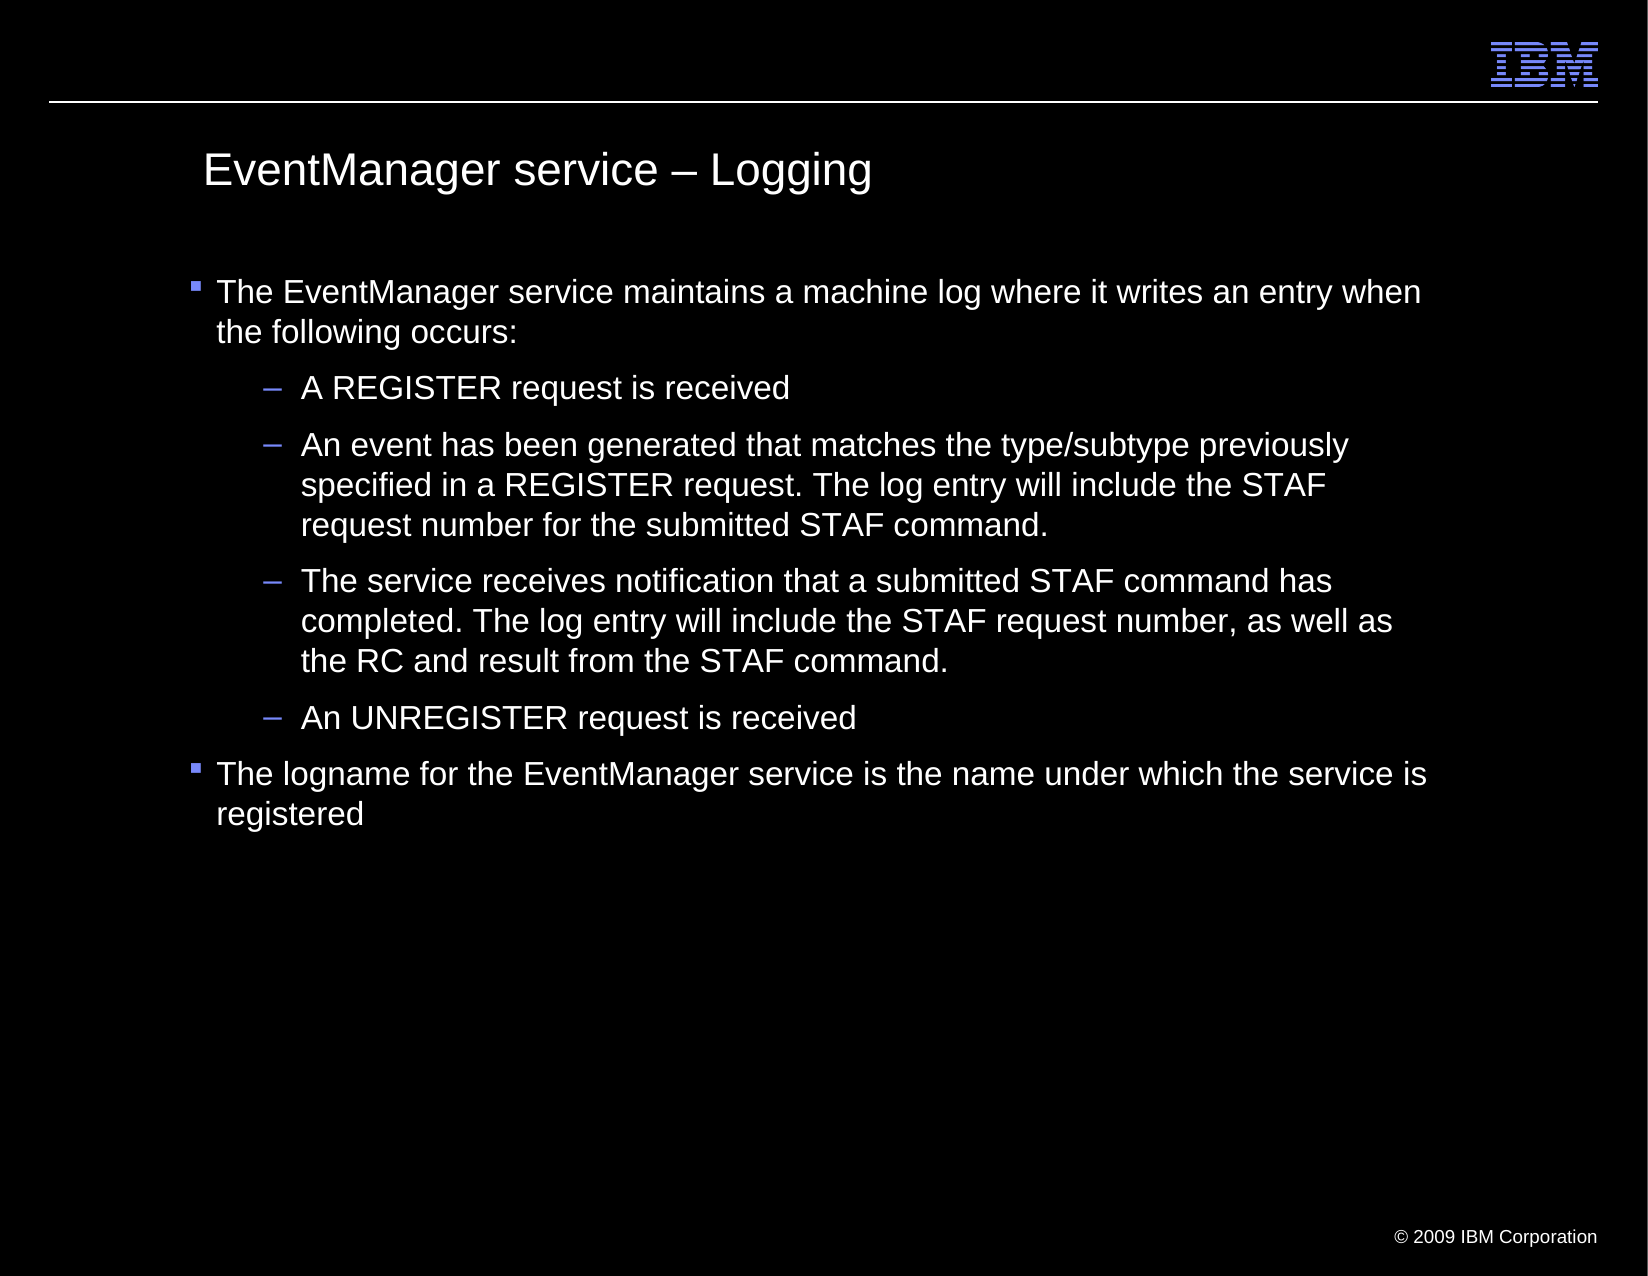

# EventManager service – Logging
The EventManager service maintains a machine log where it writes an entry when
the following occurs:
A REGISTER request is received
An event has been generated that matches the type/subtype previously
specified in a REGISTER request. The log entry will include the STAF
request number for the submitted STAF command.
The service receives notification that a submitted STAF command has
completed. The log entry will include the STAF request number, as well as
the RC and result from the STAF command.
An UNREGISTER request is received
The logname for the EventManager service is the name under which the service is registered